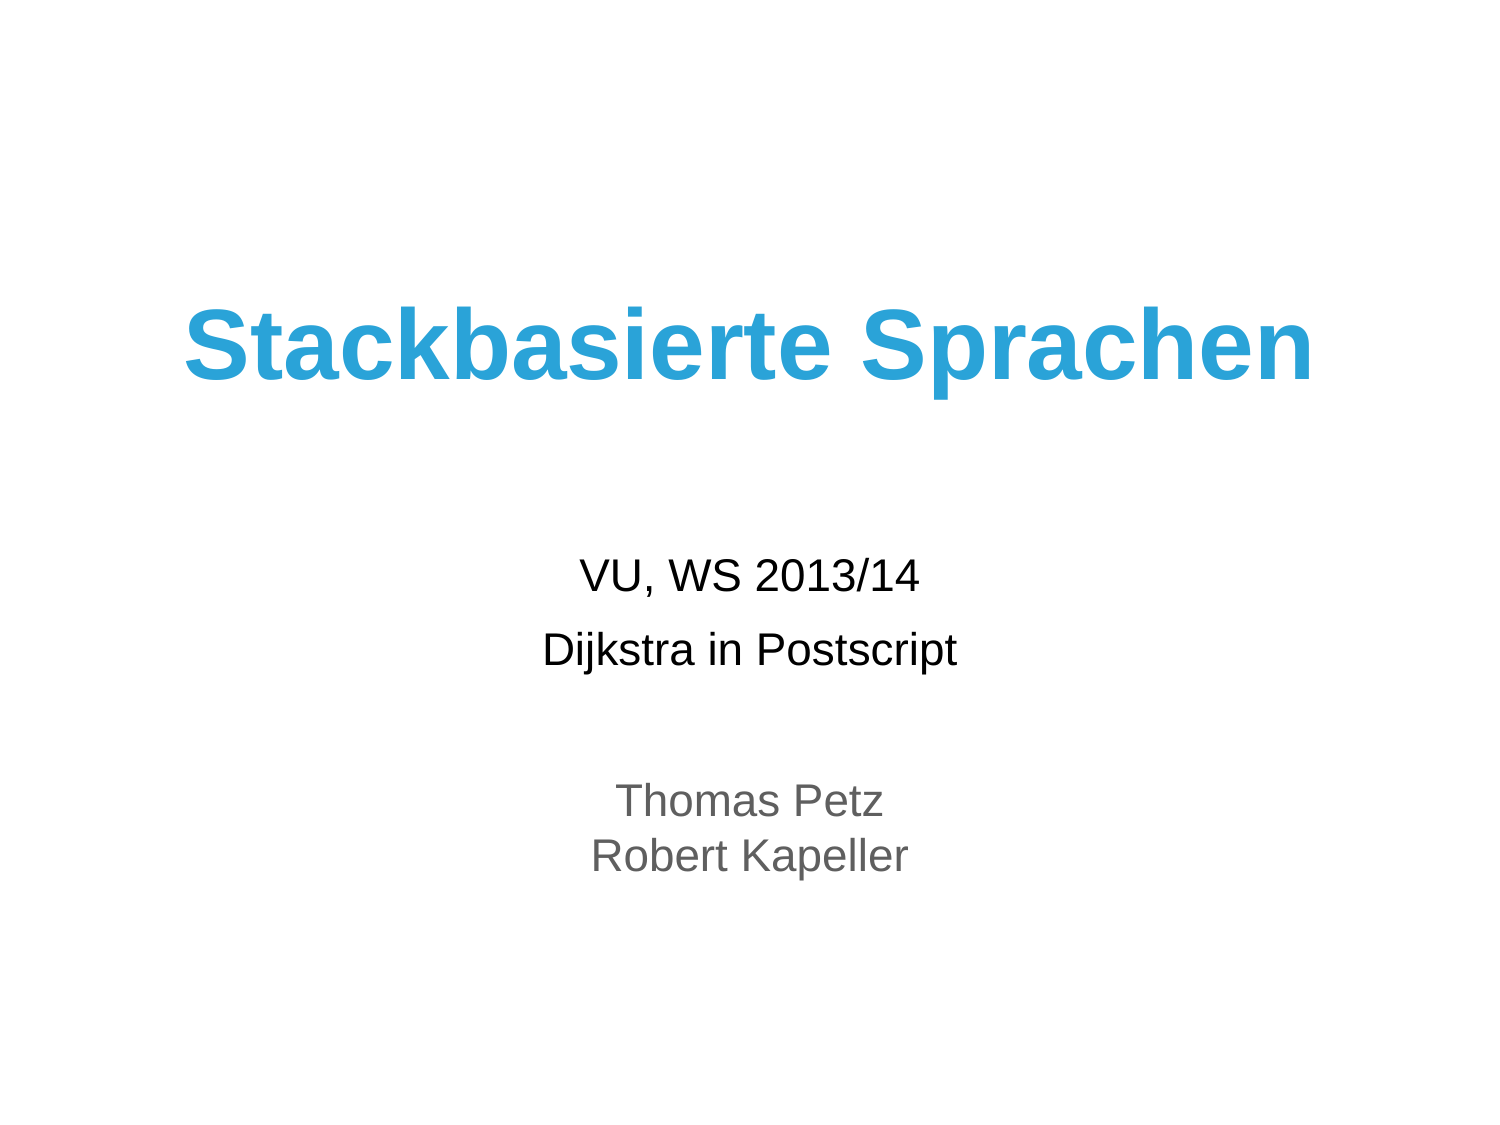

# Stackbasierte Sprachen
VU, WS 2013/14
Dijkstra in Postscript
Thomas Petz
Robert Kapeller